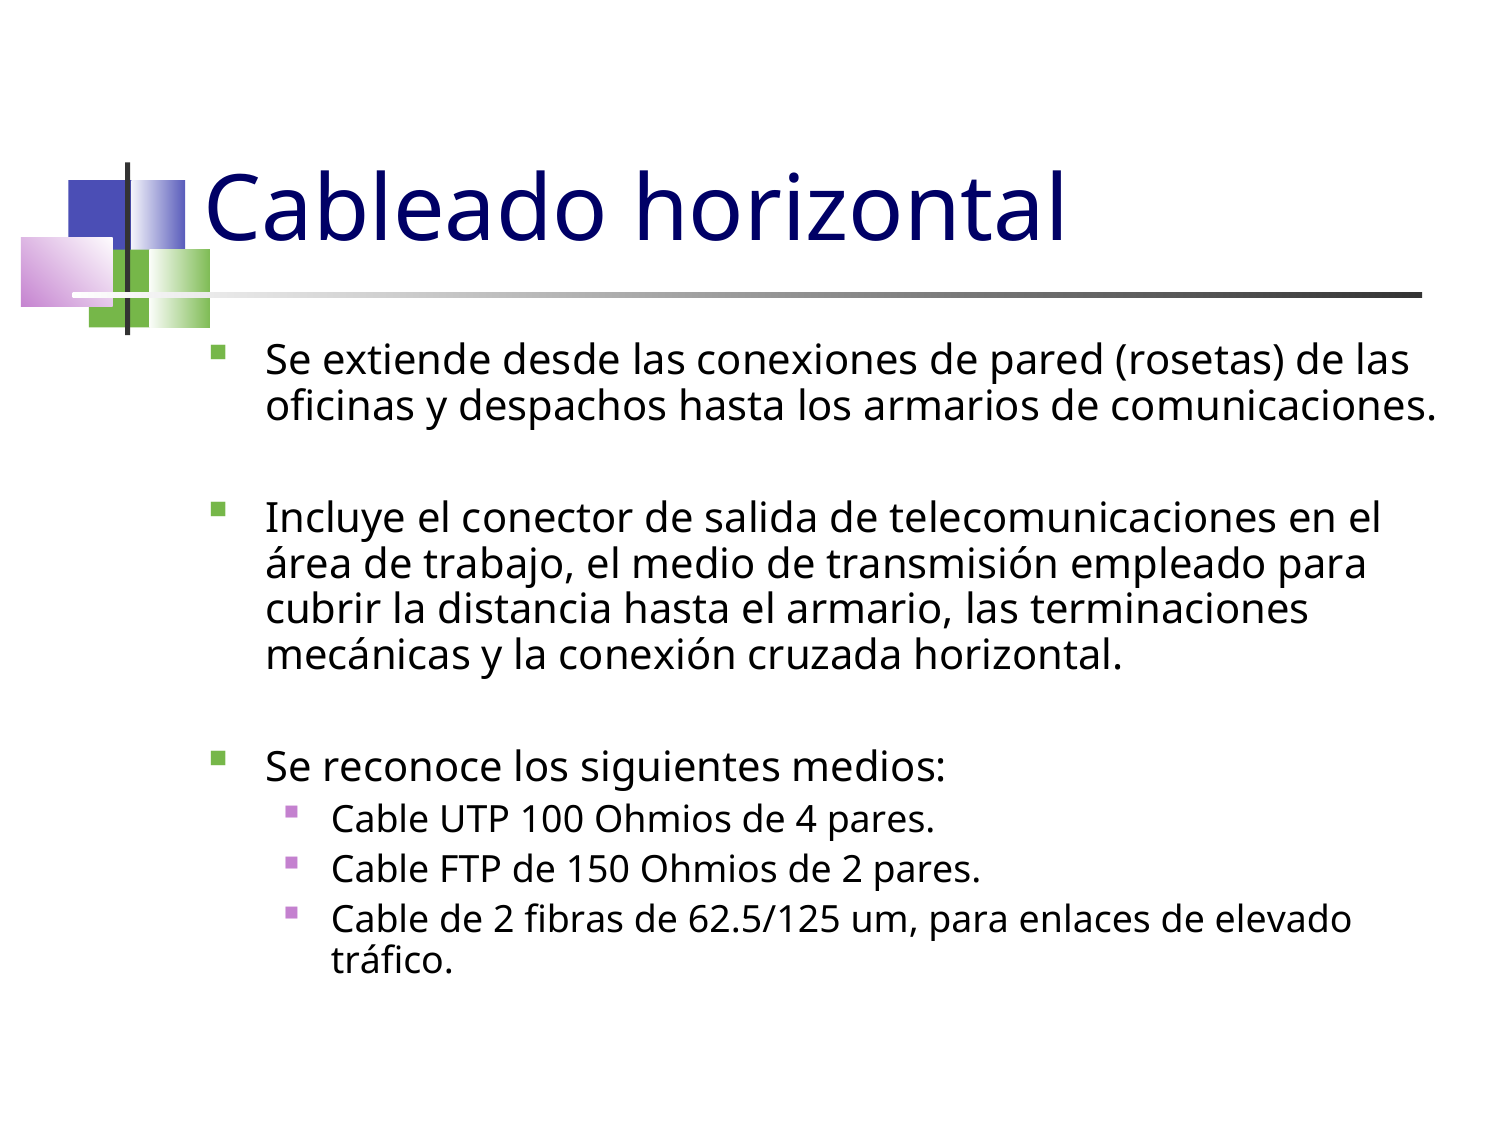

# Cableado horizontal
Se extiende desde las conexiones de pared (rosetas) de las oficinas y despachos hasta los armarios de comunicaciones.
Incluye el conector de salida de telecomunicaciones en el área de trabajo, el medio de transmisión empleado para cubrir la distancia hasta el armario, las terminaciones mecánicas y la conexión cruzada horizontal.
Se reconoce los siguientes medios:
Cable UTP 100 Ohmios de 4 pares.
Cable FTP de 150 Ohmios de 2 pares.
Cable de 2 fibras de 62.5/125 um, para enlaces de elevado tráfico.